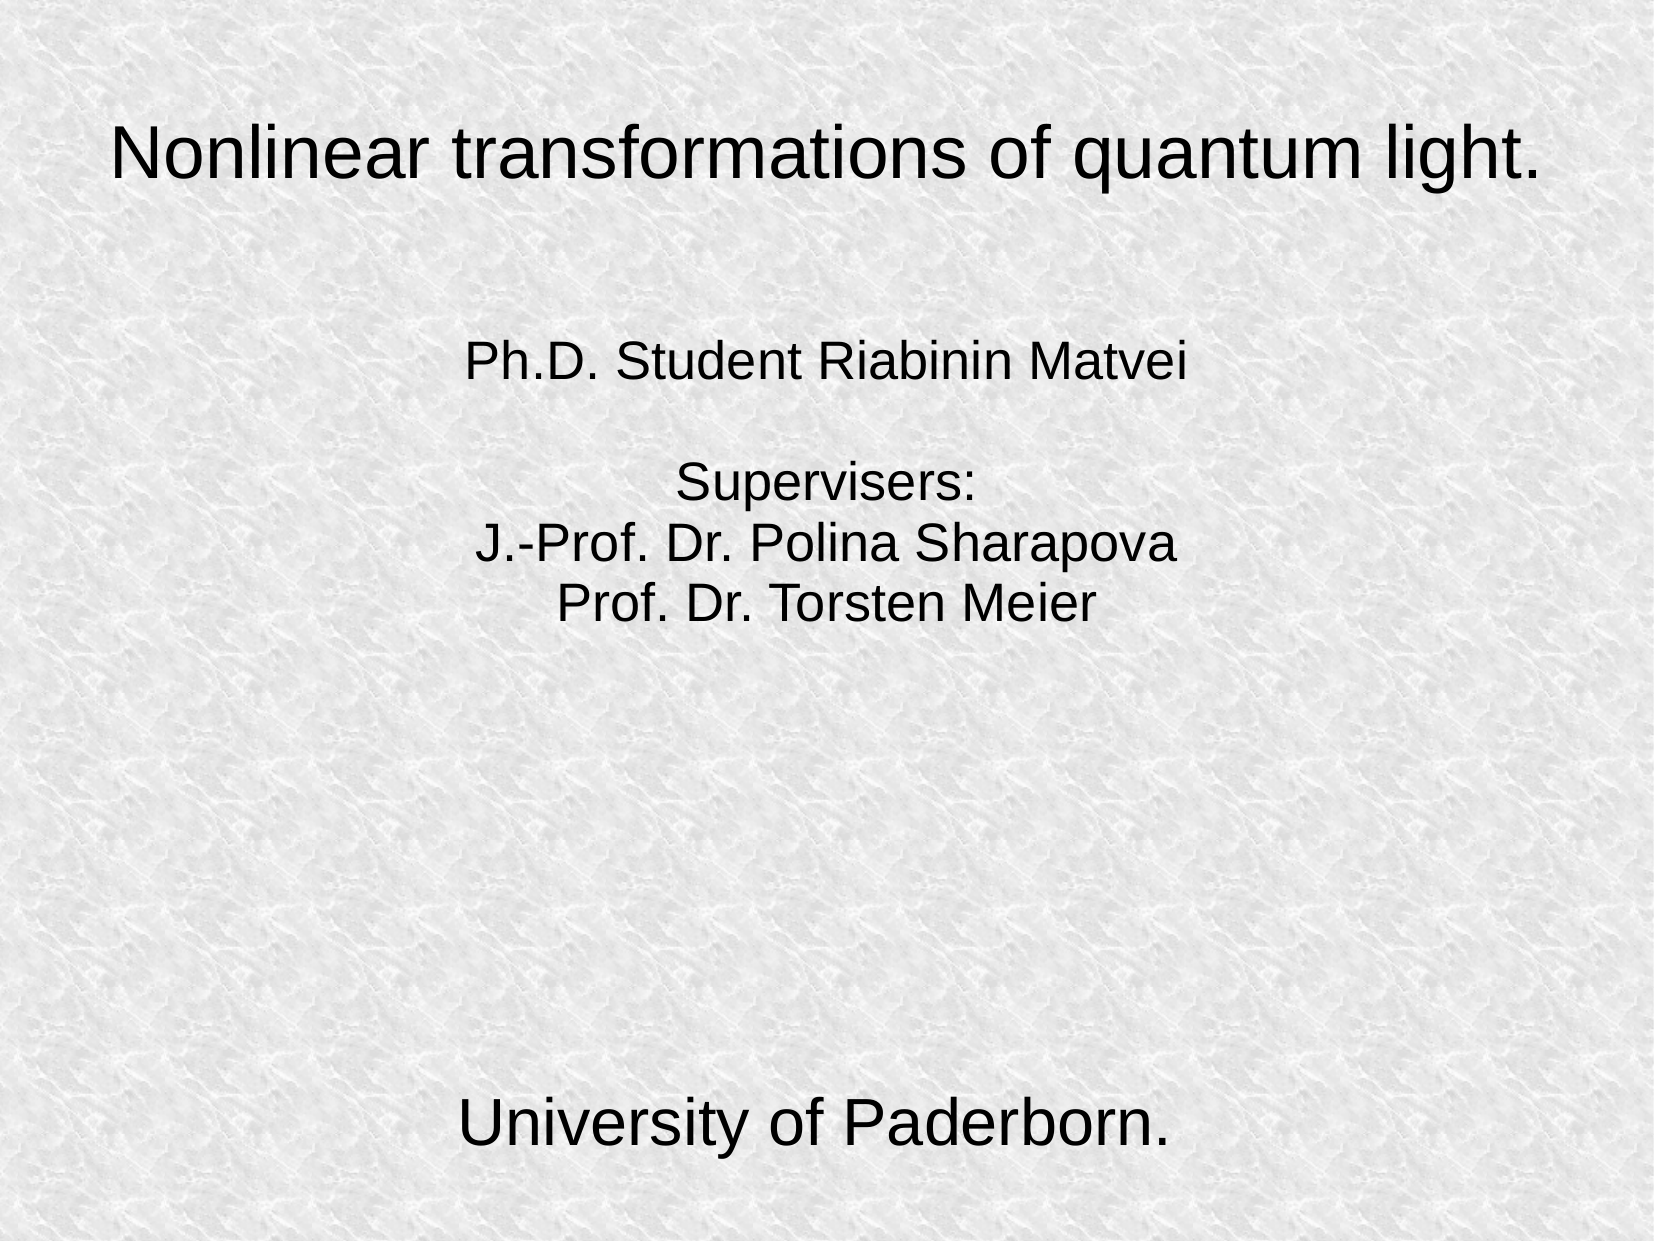

# Nonlinear transformations of quantum light.
Ph.D. Student Riabinin Matvei
Supervisers:
J.-Prof. Dr. Polina Sharapova
Prof. Dr. Torsten Meier
University of Paderborn.